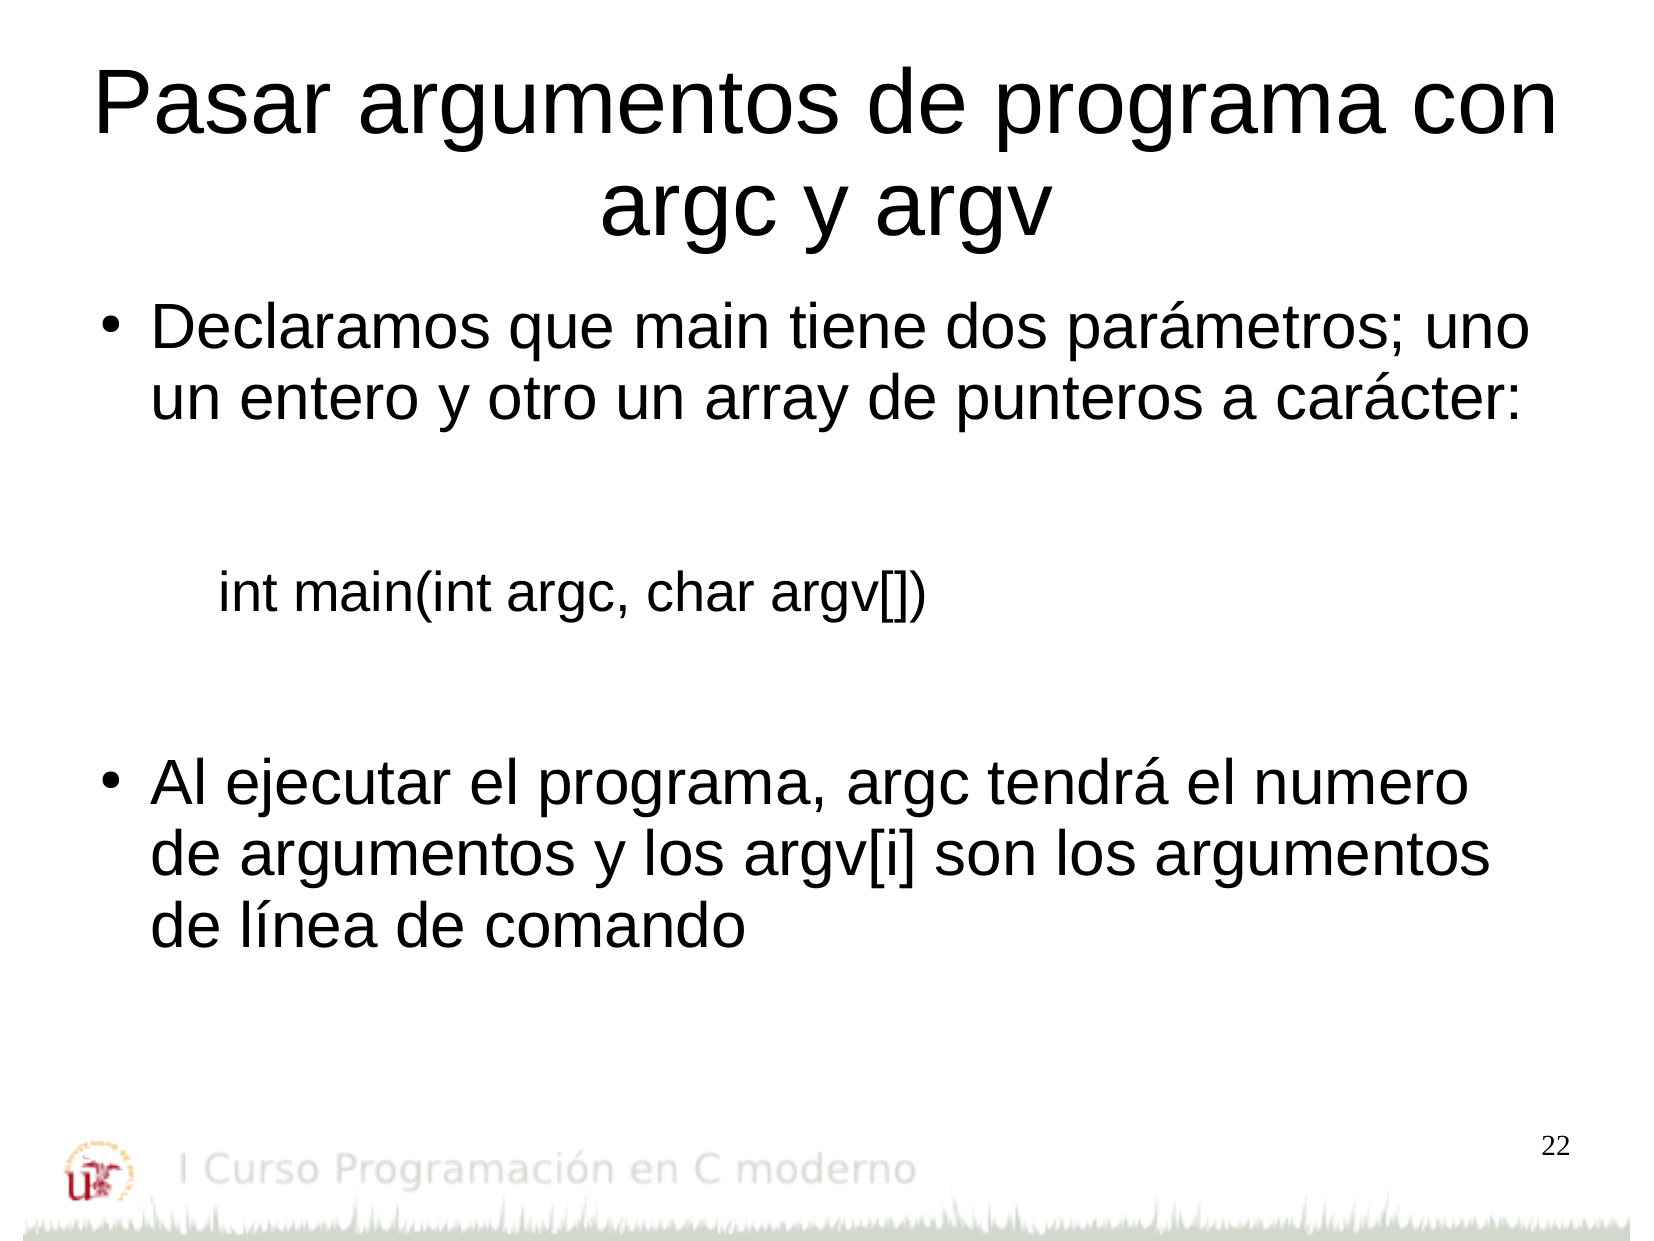

# Pasar argumentos de programa con argc y argv
Declaramos que main tiene dos parámetros; uno un entero y otro un array de punteros a carácter:
int main(int argc, char argv[])
Al ejecutar el programa, argc tendrá el numero de argumentos y los argv[i] son los argumentos de línea de comando
22